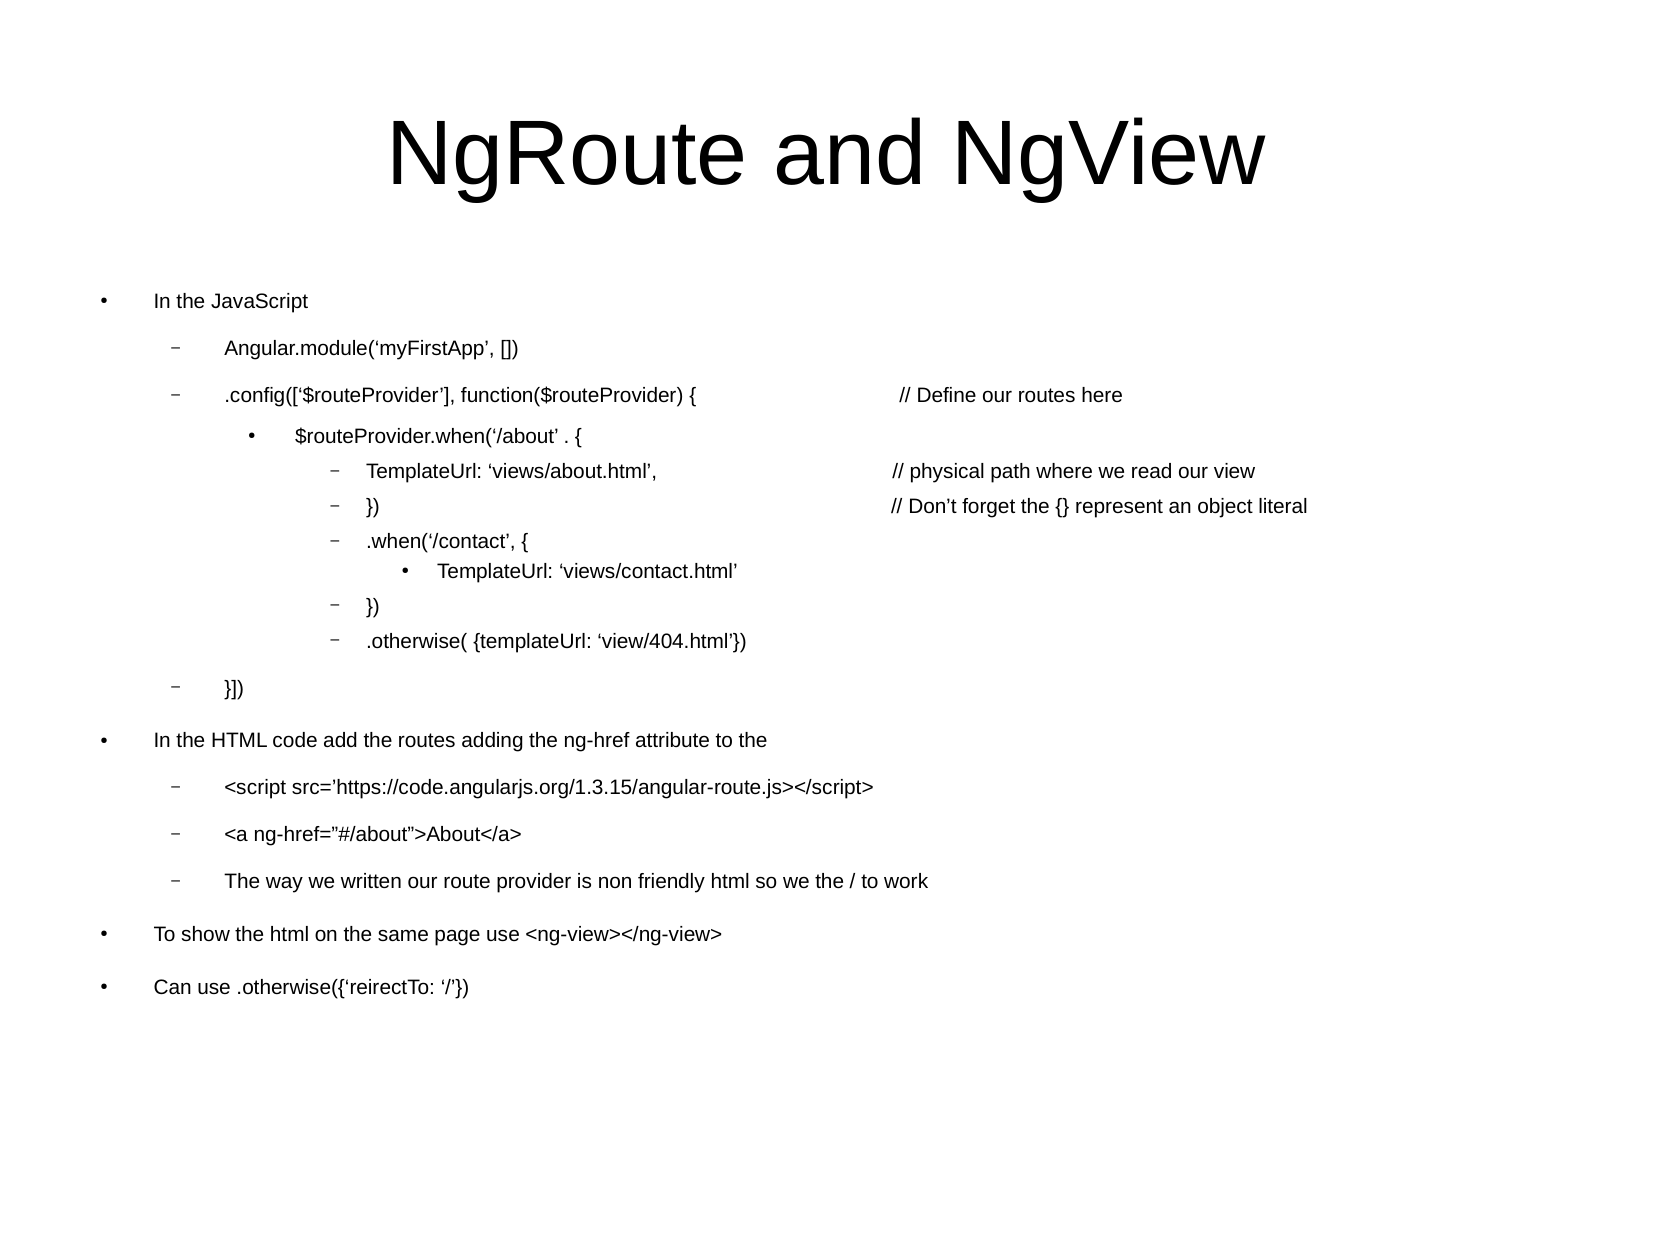

# NgRoute and NgView
In the JavaScript
Angular.module(‘myFirstApp’, [])
.config([‘$routeProvider’], function($routeProvider) { 			// Define our routes here
$routeProvider.when(‘/about’ . {
TemplateUrl: ‘views/about.html’, // physical path where we read our view
}) 							// Don’t forget the {} represent an object literal
.when(‘/contact’, {
TemplateUrl: ‘views/contact.html’
})
.otherwise( {templateUrl: ‘view/404.html’})
}])
In the HTML code add the routes adding the ng-href attribute to the
<script src=’https://code.angularjs.org/1.3.15/angular-route.js></script>
<a ng-href=”#/about”>About</a>
The way we written our route provider is non friendly html so we the / to work
To show the html on the same page use <ng-view></ng-view>
Can use .otherwise({‘reirectTo: ‘/’})